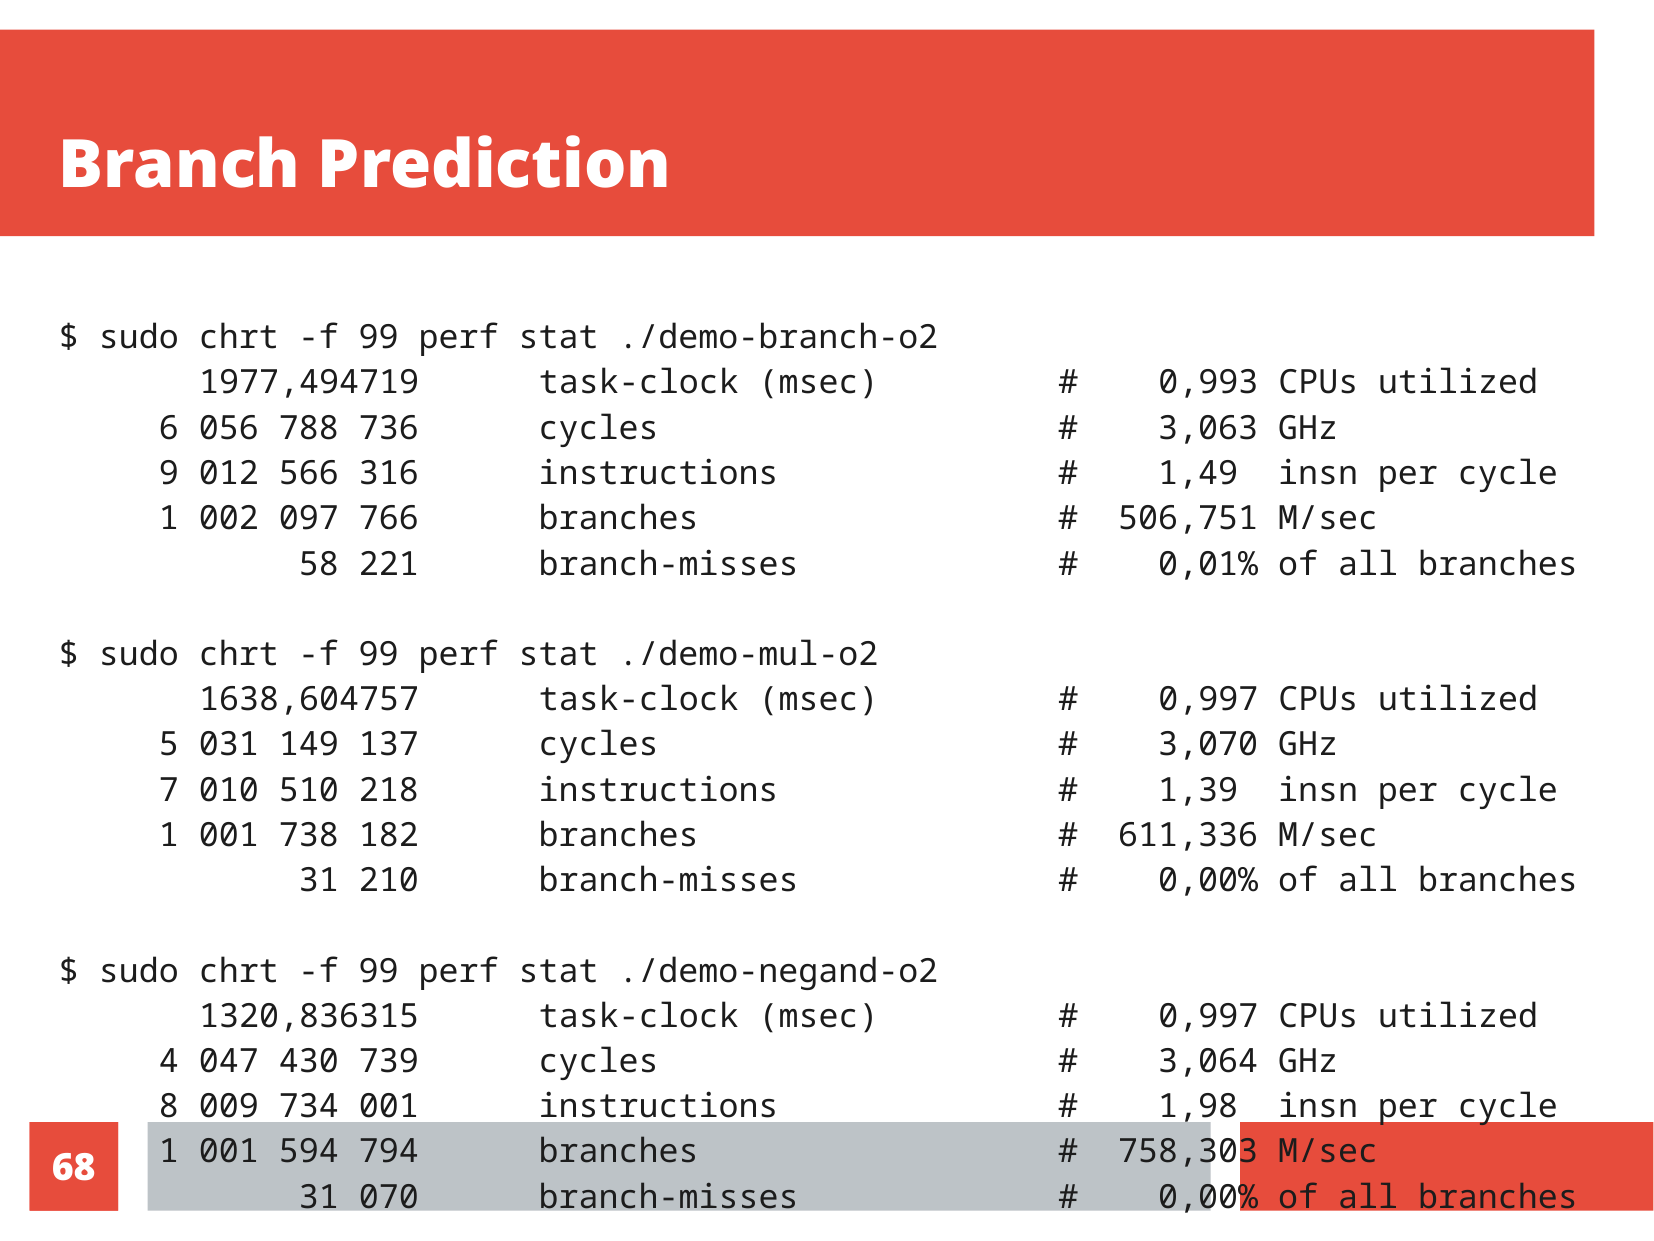

# Branch Prediction
$ sudo chrt -f 99 perf stat ./demo-branch-o2
 1977,494719 task-clock (msec) # 0,993 CPUs utilized
 6 056 788 736 cycles # 3,063 GHz
 9 012 566 316 instructions # 1,49 insn per cycle
 1 002 097 766 branches # 506,751 M/sec
 58 221 branch-misses # 0,01% of all branches
$ sudo chrt -f 99 perf stat ./demo-mul-o2
 1638,604757 task-clock (msec) # 0,997 CPUs utilized
 5 031 149 137 cycles # 3,070 GHz
 7 010 510 218 instructions # 1,39 insn per cycle
 1 001 738 182 branches # 611,336 M/sec
 31 210 branch-misses # 0,00% of all branches
$ sudo chrt -f 99 perf stat ./demo-negand-o2
 1320,836315 task-clock (msec) # 0,997 CPUs utilized
 4 047 430 739 cycles # 3,064 GHz
 8 009 734 001 instructions # 1,98 insn per cycle
 1 001 594 794 branches # 758,303 M/sec
 31 070 branch-misses # 0,00% of all branches
68